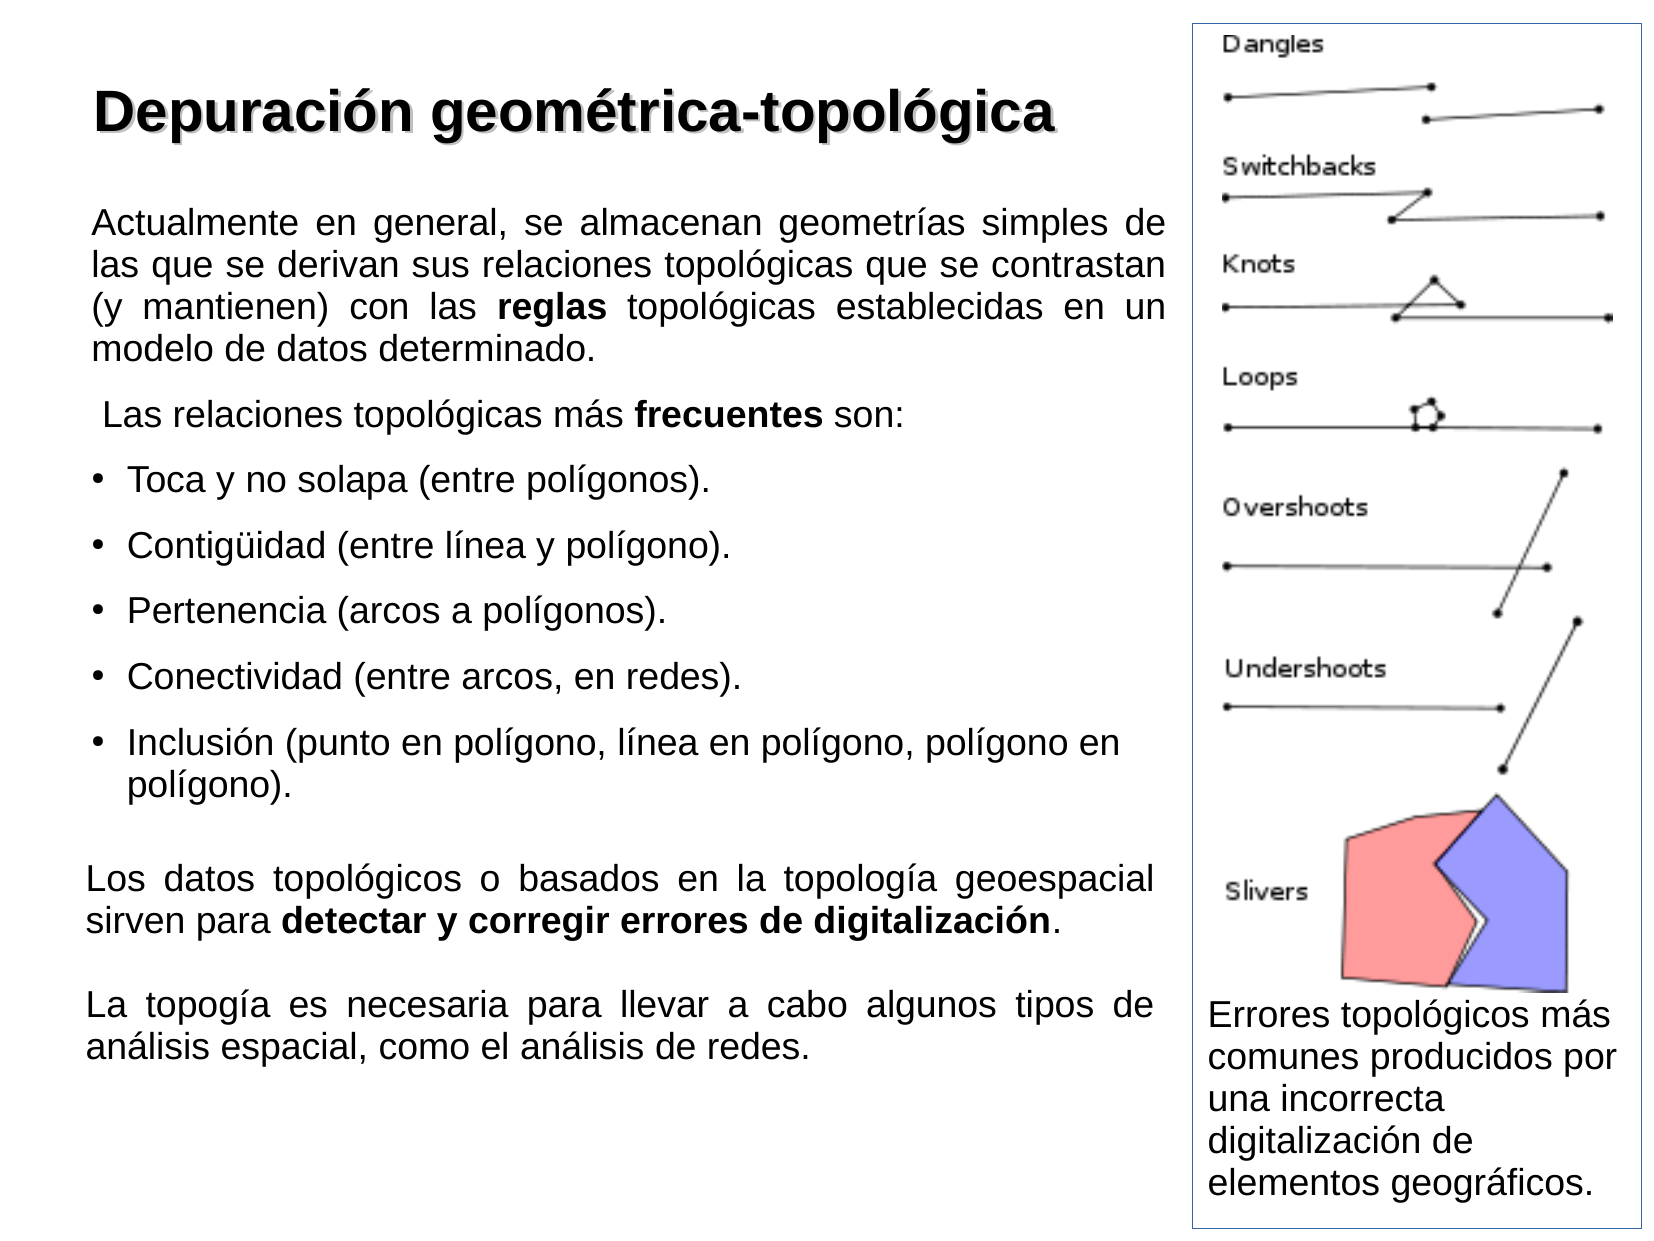

Depuración geométrica-topológica
Actualmente en general, se almacenan geometrías simples de las que se derivan sus relaciones topológicas que se contrastan (y mantienen) con las reglas topológicas establecidas en un modelo de datos determinado.
 Las relaciones topológicas más frecuentes son:
Toca y no solapa (entre polígonos).
Contigüidad (entre línea y polígono).
Pertenencia (arcos a polígonos).
Conectividad (entre arcos, en redes).
Inclusión (punto en polígono, línea en polígono, polígono en polígono).
Los datos topológicos o basados en la topología geoespacial sirven para detectar y corregir errores de digitalización.
La topogía es necesaria para llevar a cabo algunos tipos de análisis espacial, como el análisis de redes.
Errores topológicos más comunes producidos por una incorrecta digitalización de elementos geográficos.